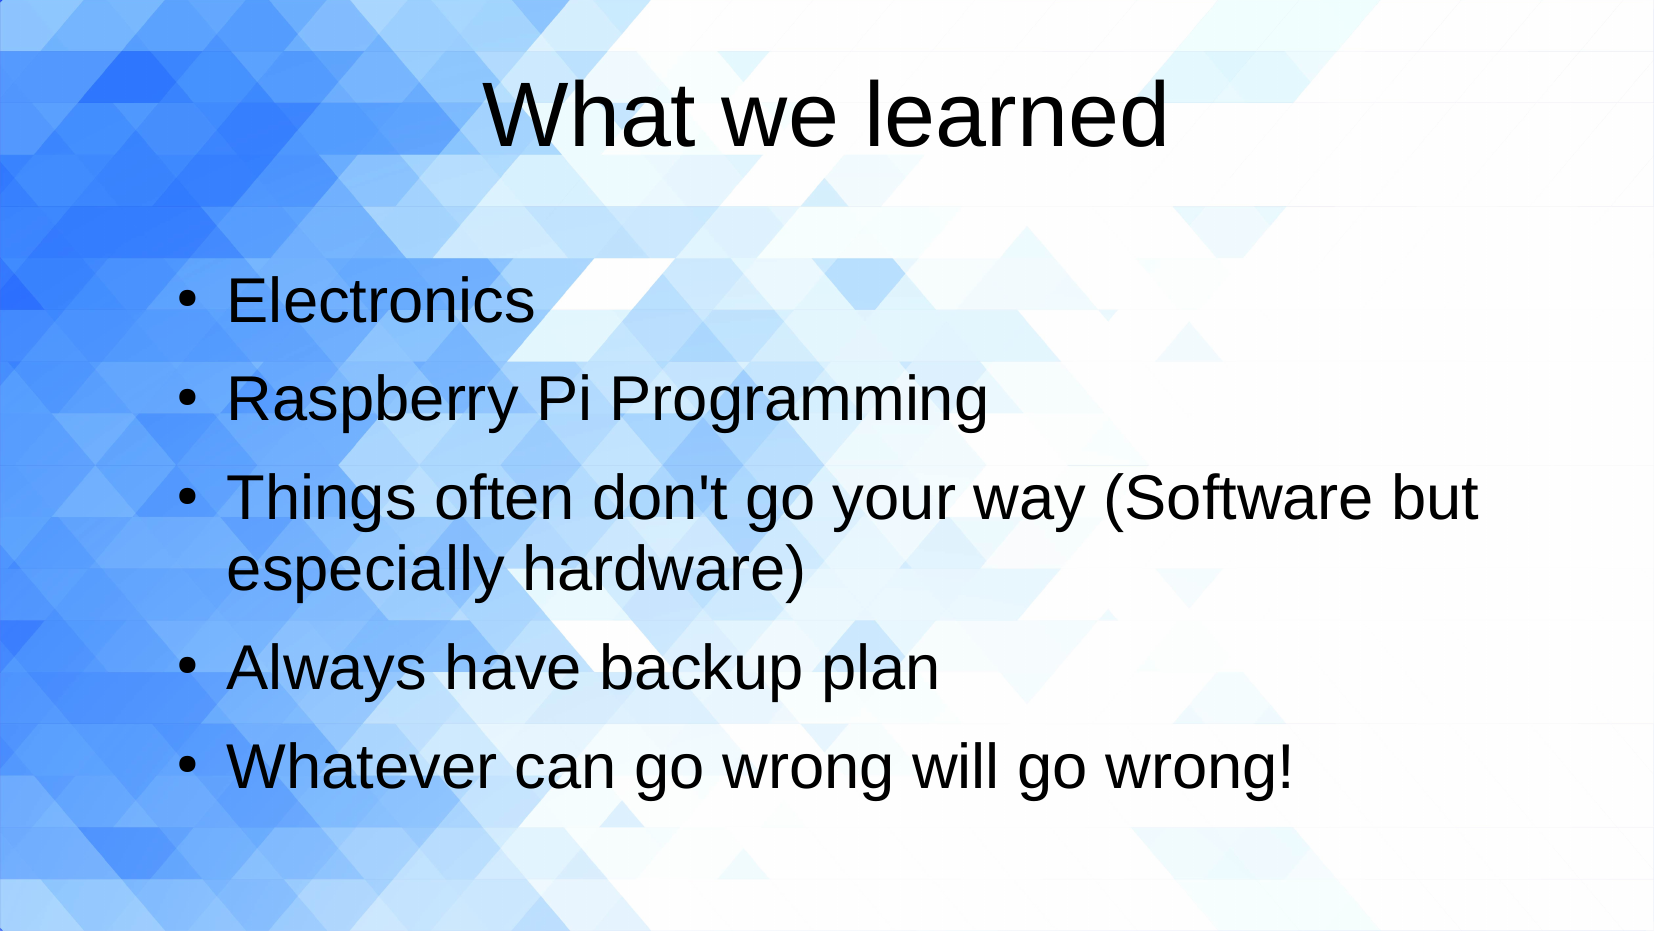

# What we learned
Electronics
Raspberry Pi Programming
Things often don't go your way (Software but especially hardware)
Always have backup plan
Whatever can go wrong will go wrong!